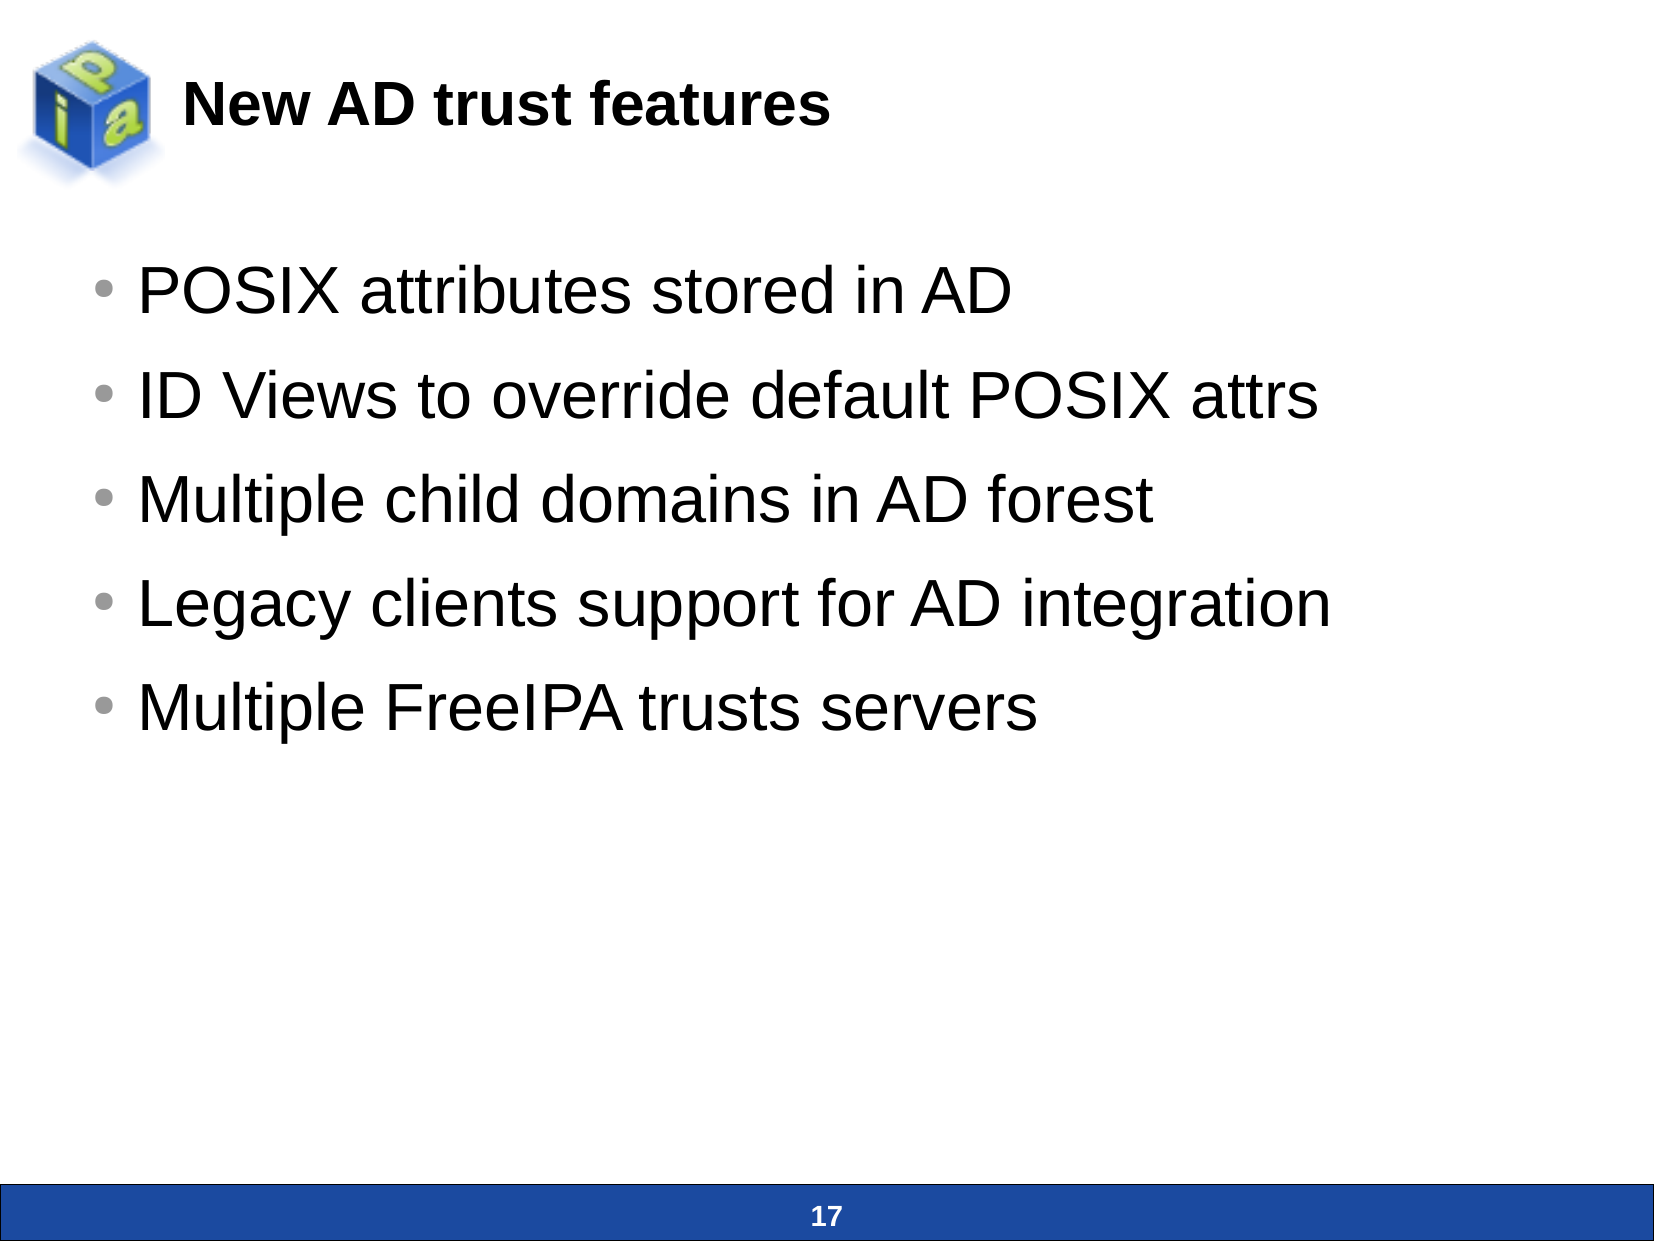

# New AD trust features
POSIX attributes stored in AD
ID Views to override default POSIX attrs
Multiple child domains in AD forest
Legacy clients support for AD integration
Multiple FreeIPA trusts servers
17